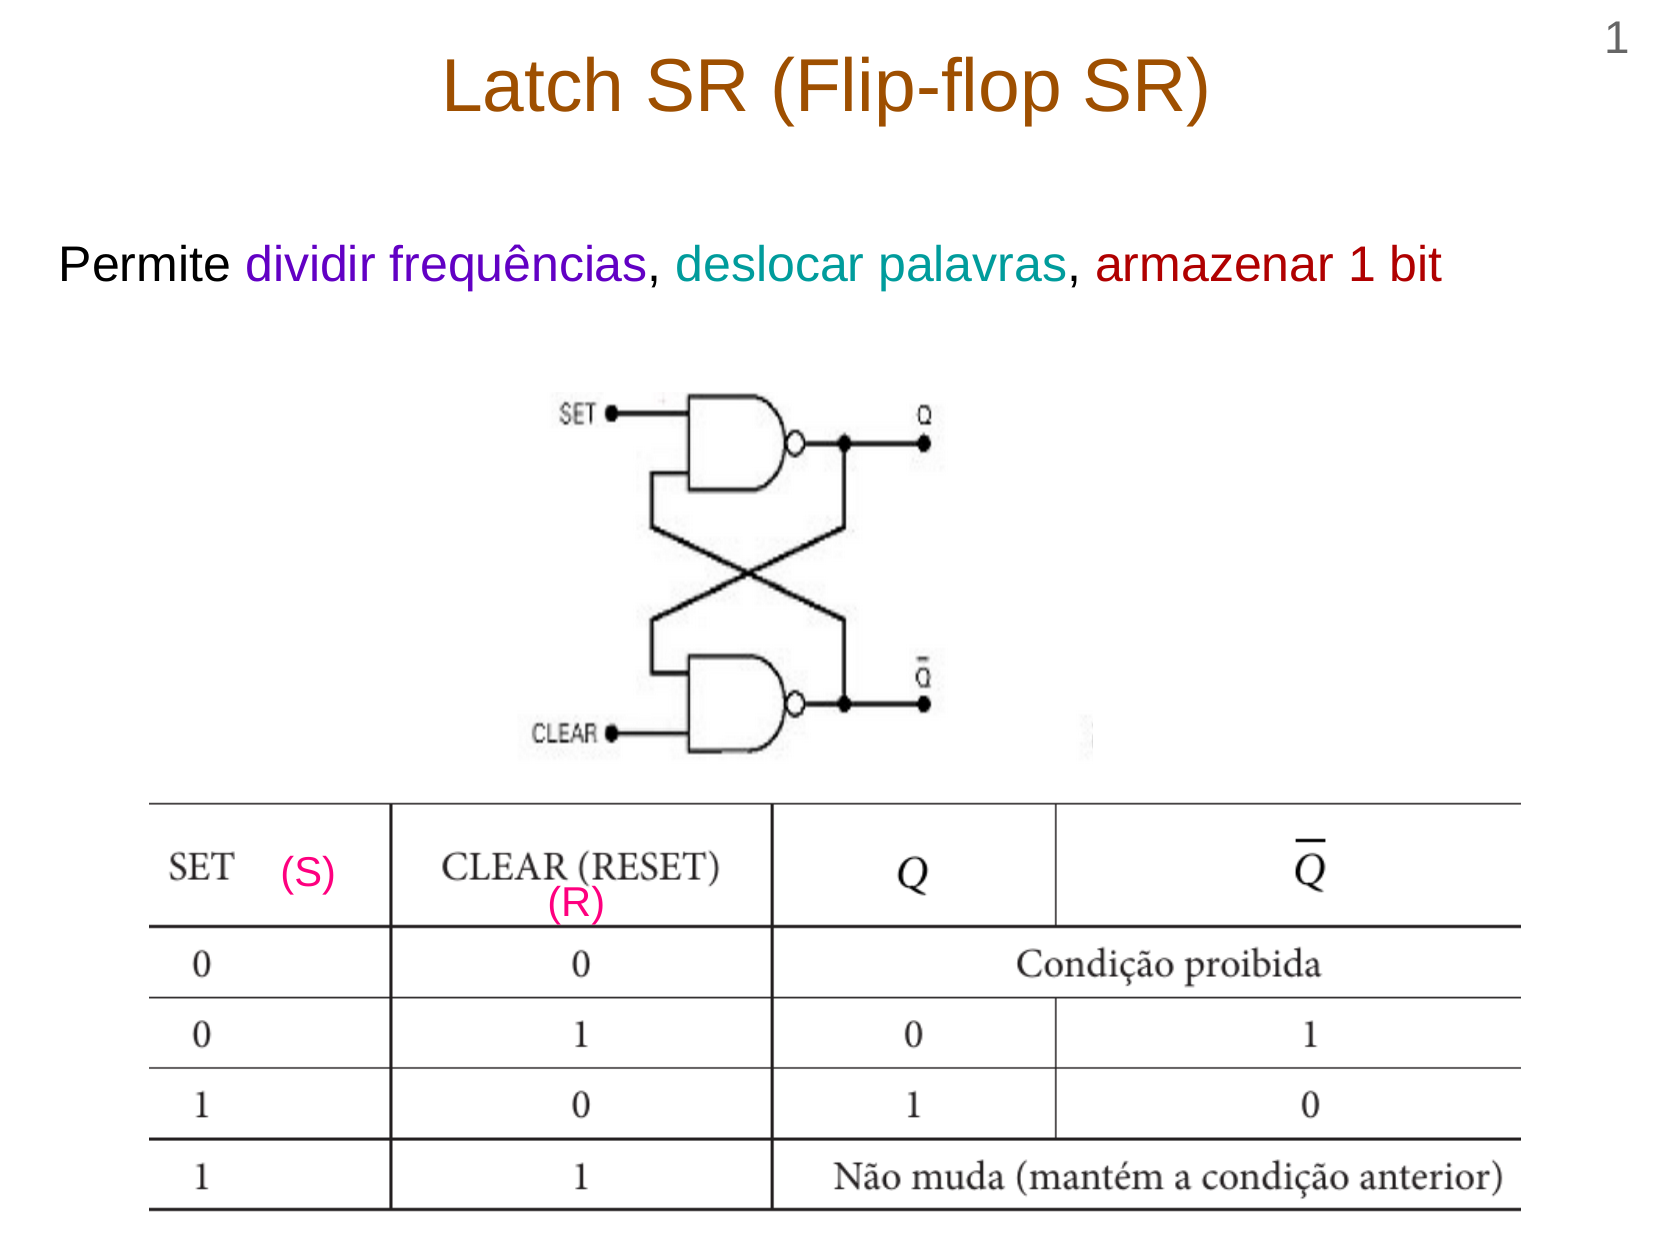

1
# Latch SR (Flip-flop SR)
Permite dividir frequências, deslocar palavras, armazenar 1 bit
(S)
(R)